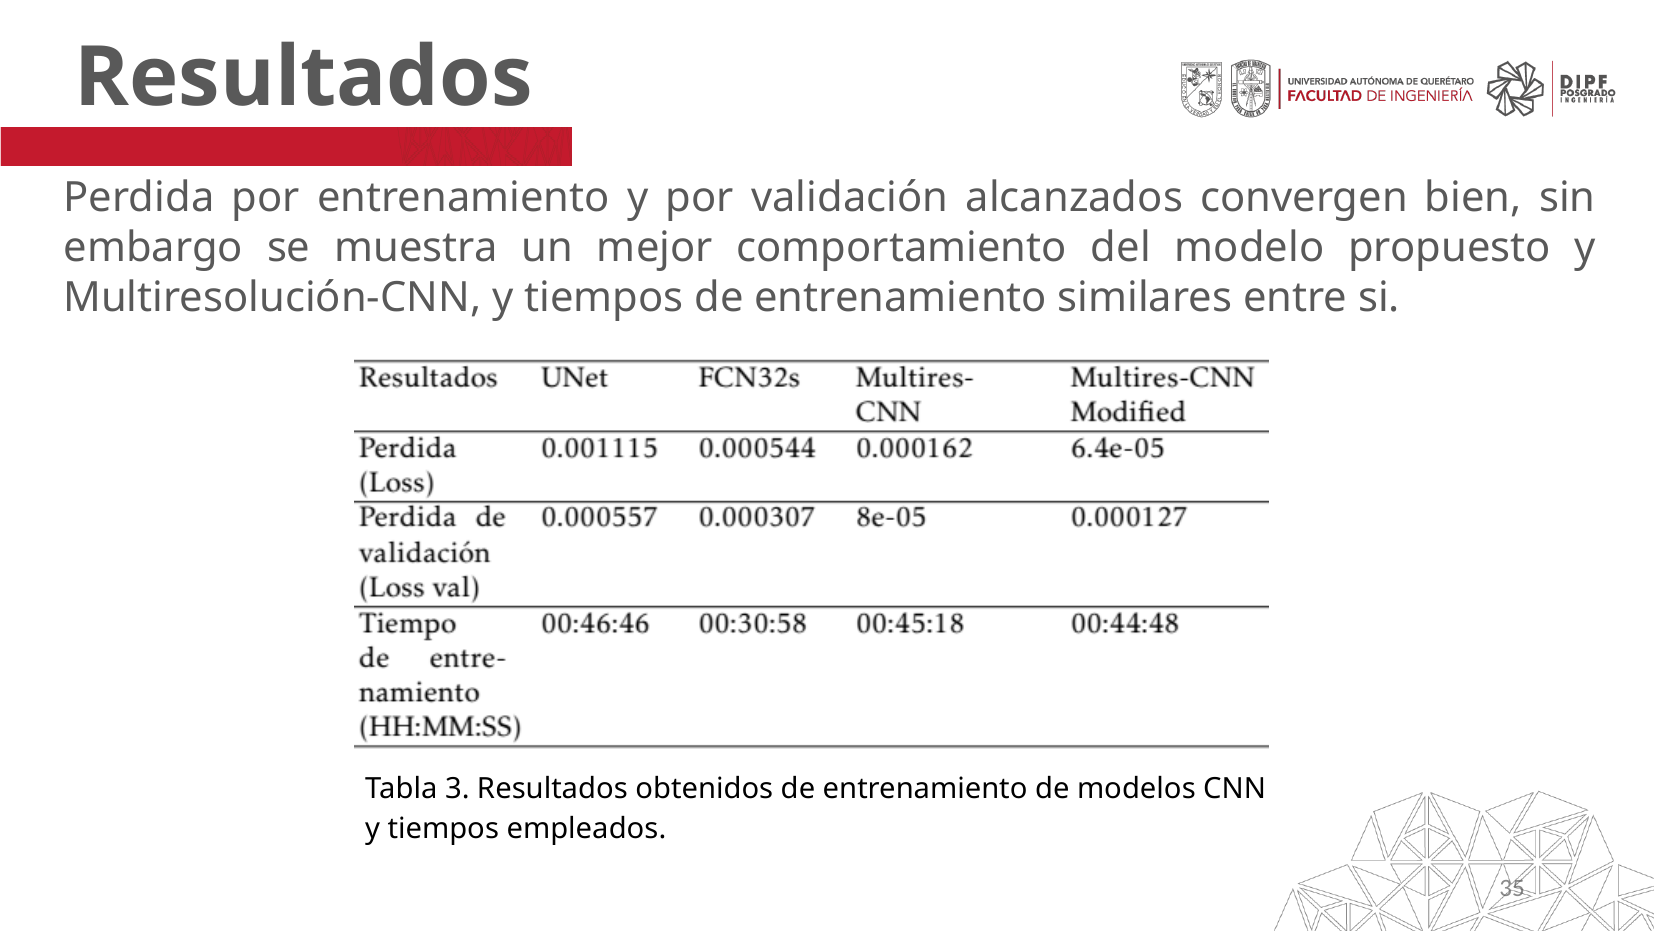

Resultados
Perdida por entrenamiento y por validación alcanzados convergen bien, sin embargo se muestra un mejor comportamiento del modelo propuesto y Multiresolución-CNN, y tiempos de entrenamiento similares entre si.
Tabla 3. Resultados obtenidos de entrenamiento de modelos CNN y tiempos empleados.
35